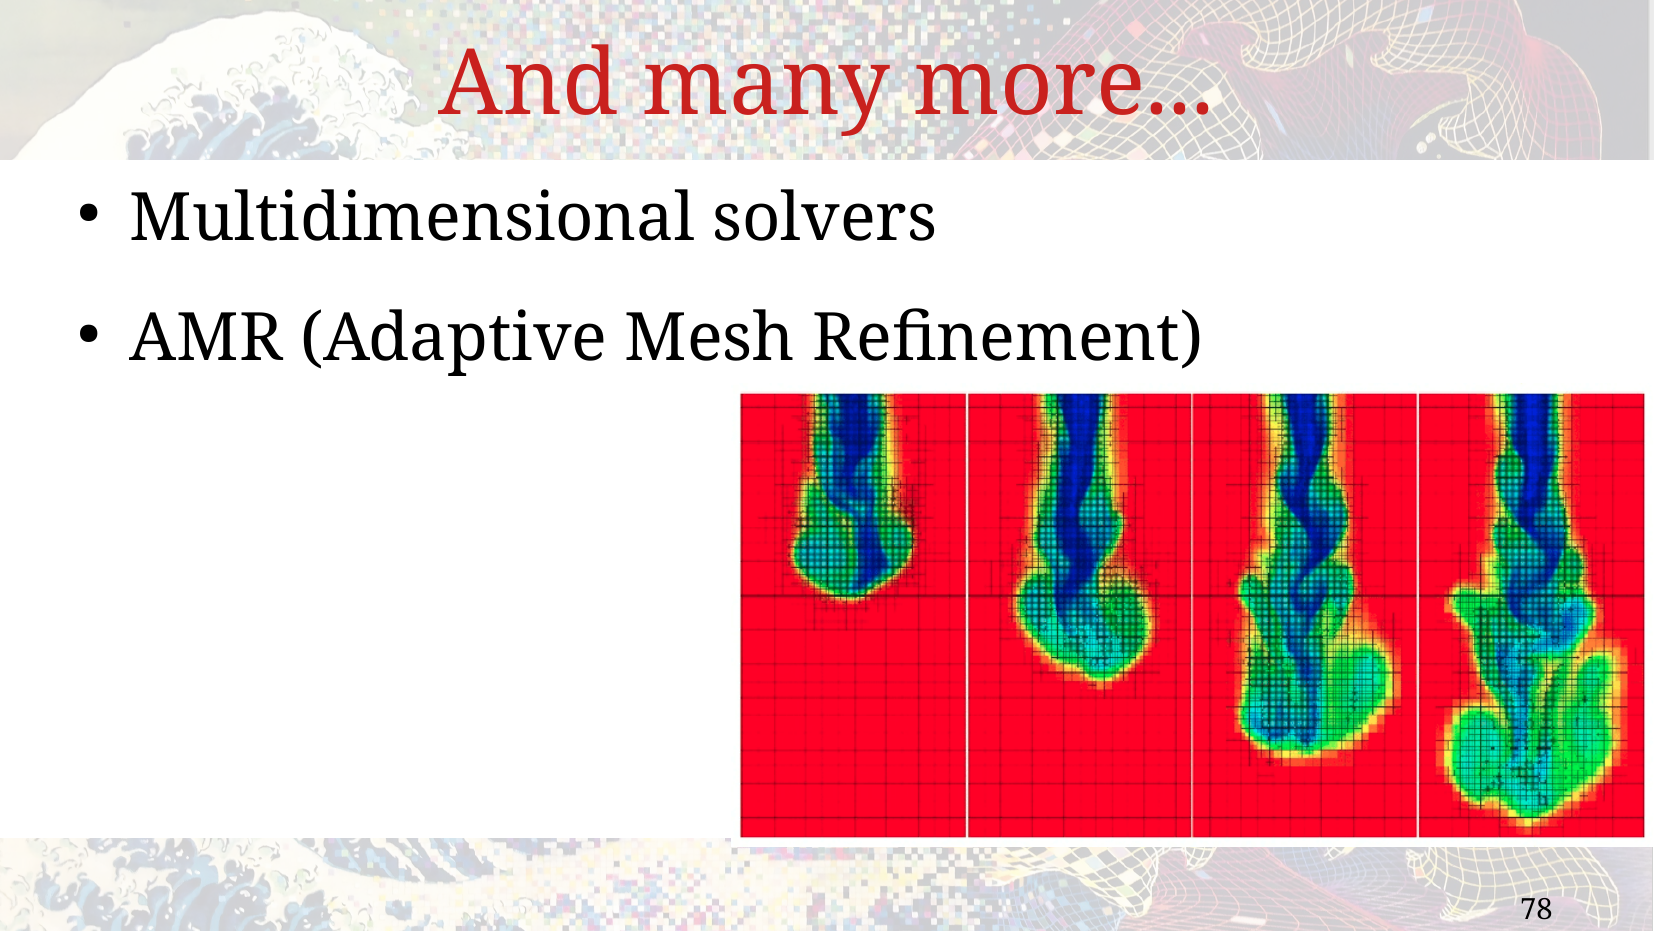

# And many more...
Multidimensional solvers
AMR (Adaptive Mesh Refinement)